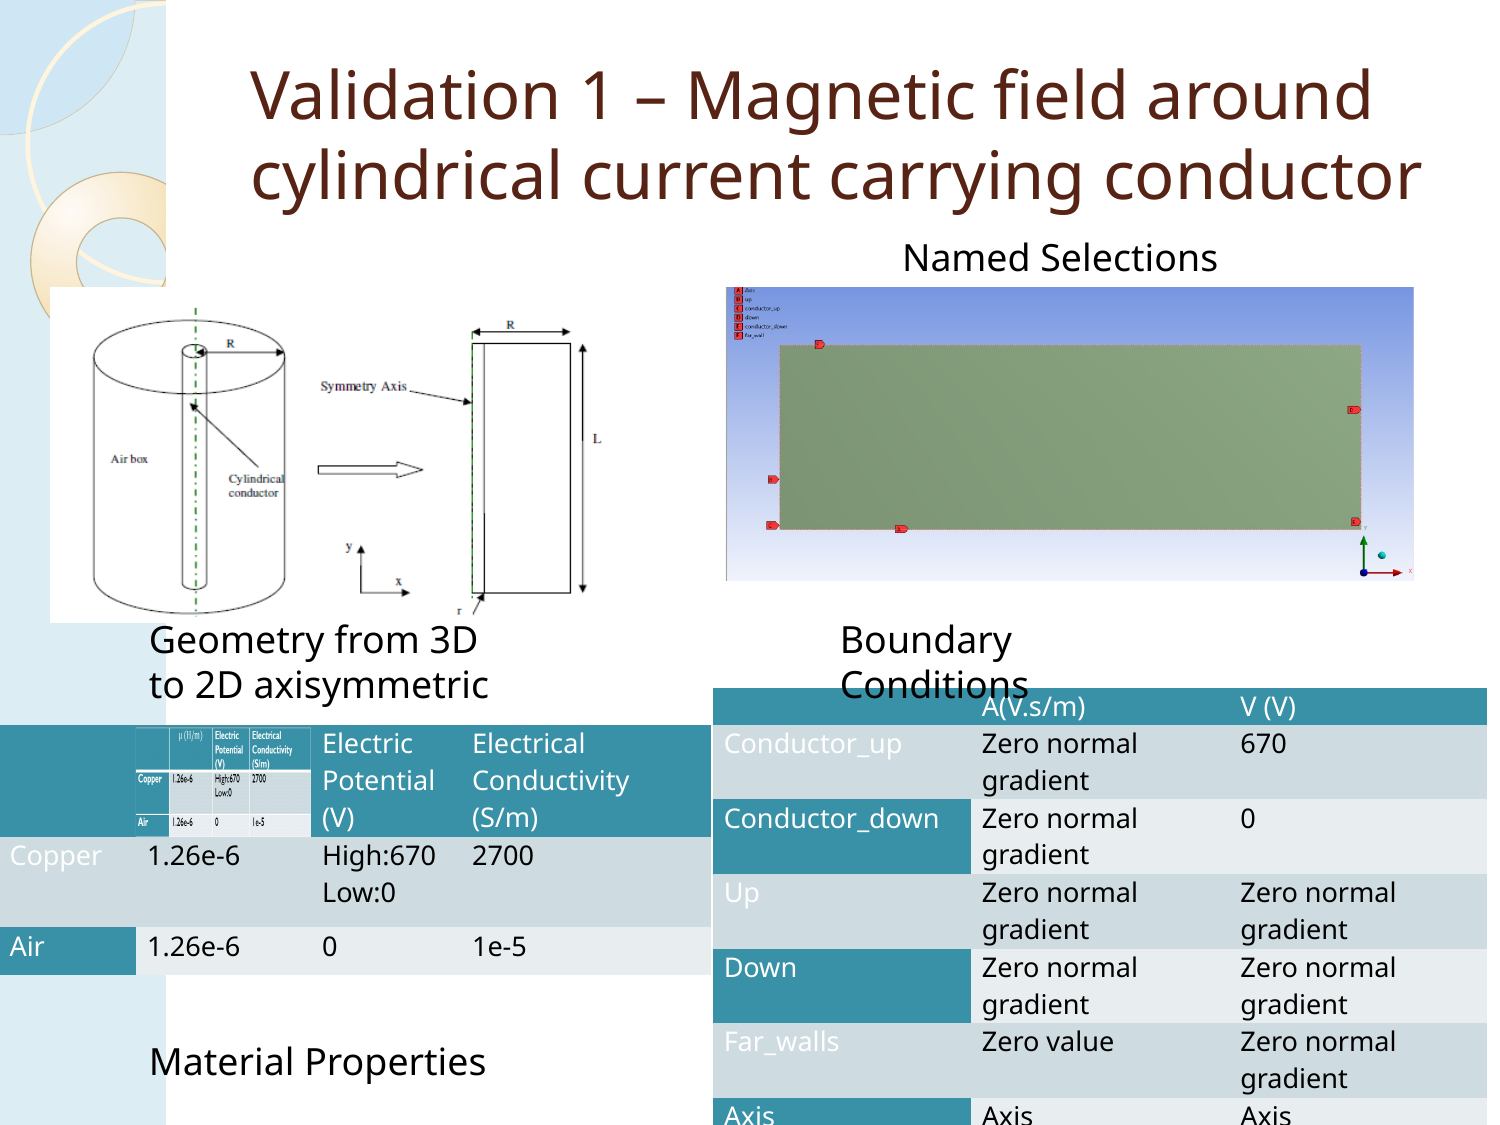

# Validation 1 – Magnetic field around cylindrical current carrying conductor
Named Selections
Geometry from 3D to 2D axisymmetric
Boundary Conditions
| | A(V.s/m) | V (V) |
| --- | --- | --- |
| Conductor\_up | Zero normal gradient | 670 |
| Conductor\_down | Zero normal gradient | 0 |
| Up | Zero normal gradient | Zero normal gradient |
| Down | Zero normal gradient | Zero normal gradient |
| Far\_walls | Zero value | Zero normal gradient |
| Axis | Axis | Axis |
| | | Electric Potential (V) | Electrical Conductivity (S/m) |
| --- | --- | --- | --- |
| Copper | 1.26e-6 | High:670 Low:0 | 2700 |
| Air | 1.26e-6 | 0 | 1e-5 |
| | | Electric Potential (V) | Electrical Conductivity (S/m) |
| --- | --- | --- | --- |
| Copper | 1.26e-6 | High:670 Low:0 | 2700 |
| Air | 1.26e-6 | 0 | 1e-5 |
Material Properties